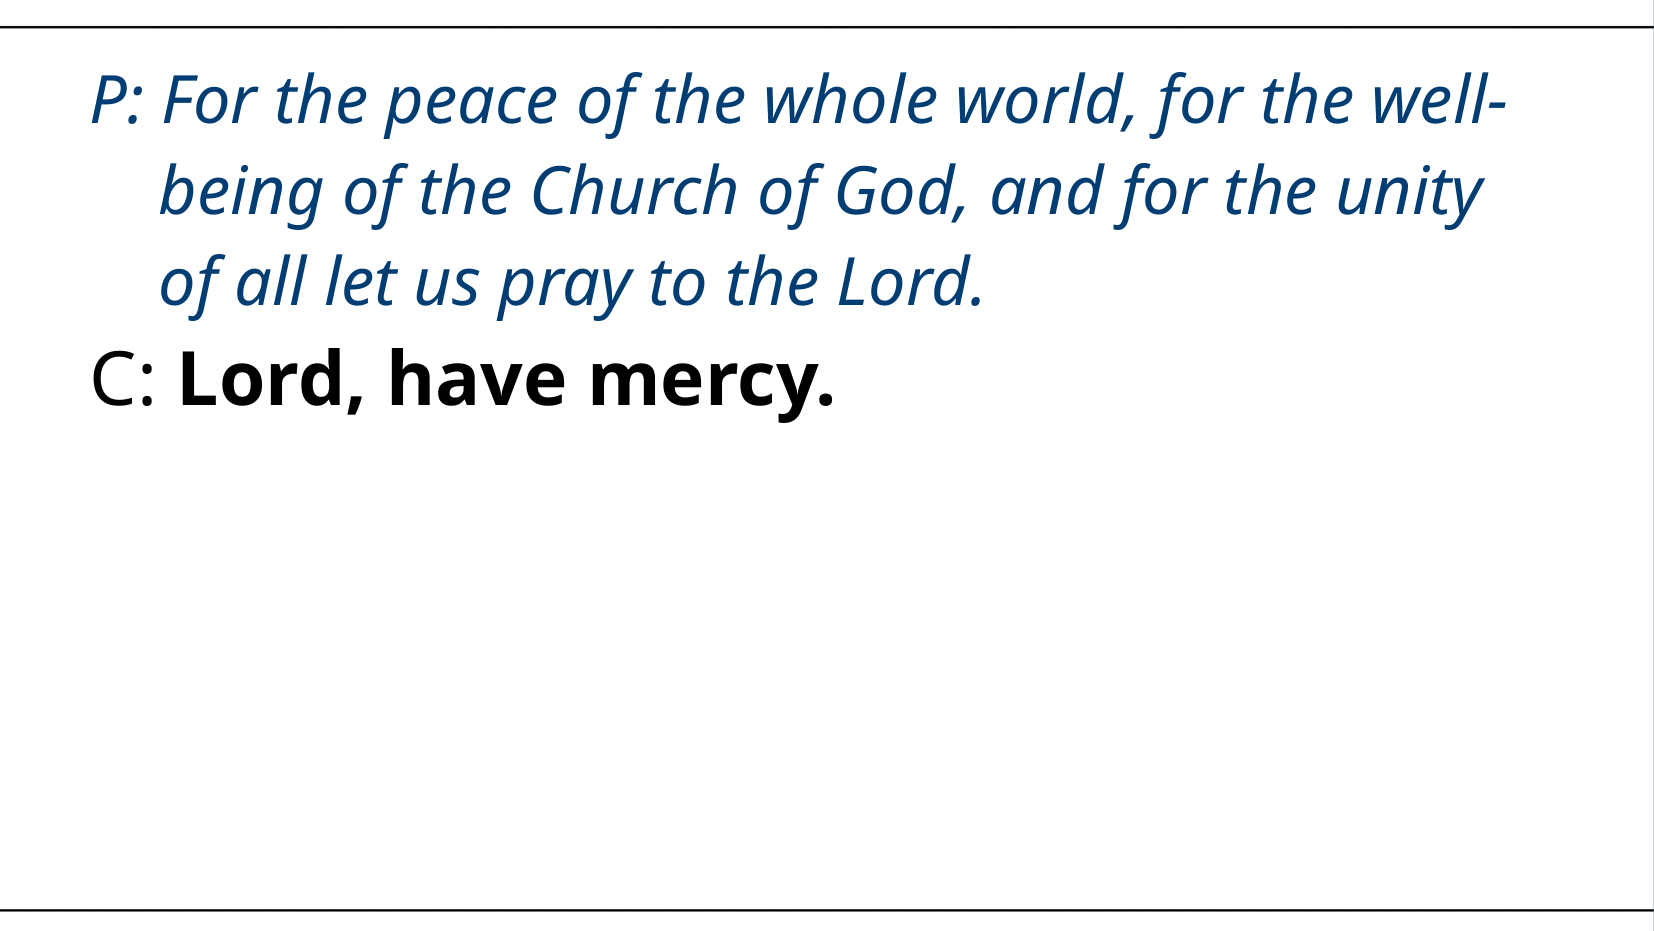

P: For the peace of the whole world, for the well-
 being of the Church of God, and for the unity
 of all let us pray to the Lord.
C: Lord, have mercy.